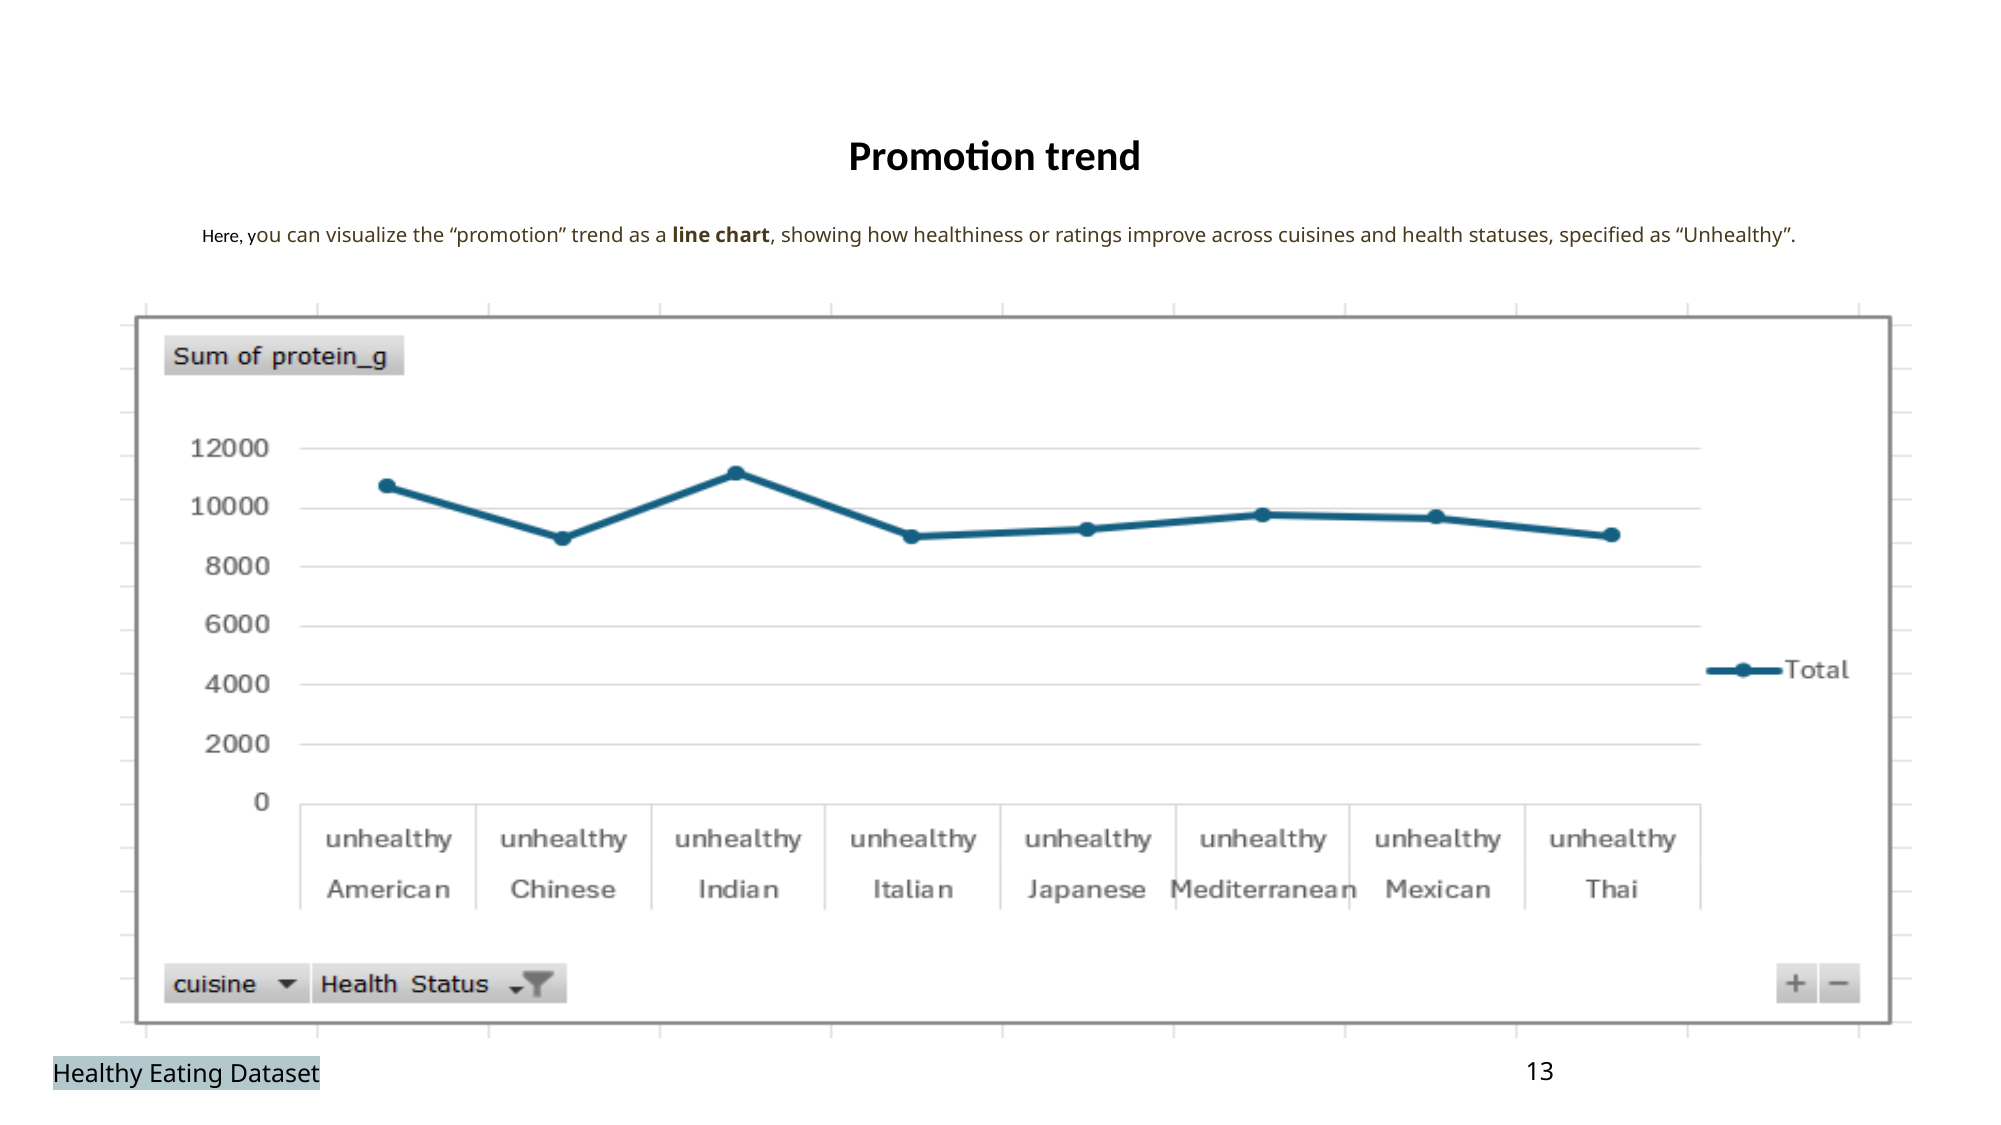

# Promotion trend Here, you can visualize the “promotion” trend as a line chart, showing how healthiness or ratings improve across cuisines and health statuses, specified as “Unhealthy”.
Healthy Eating Dataset